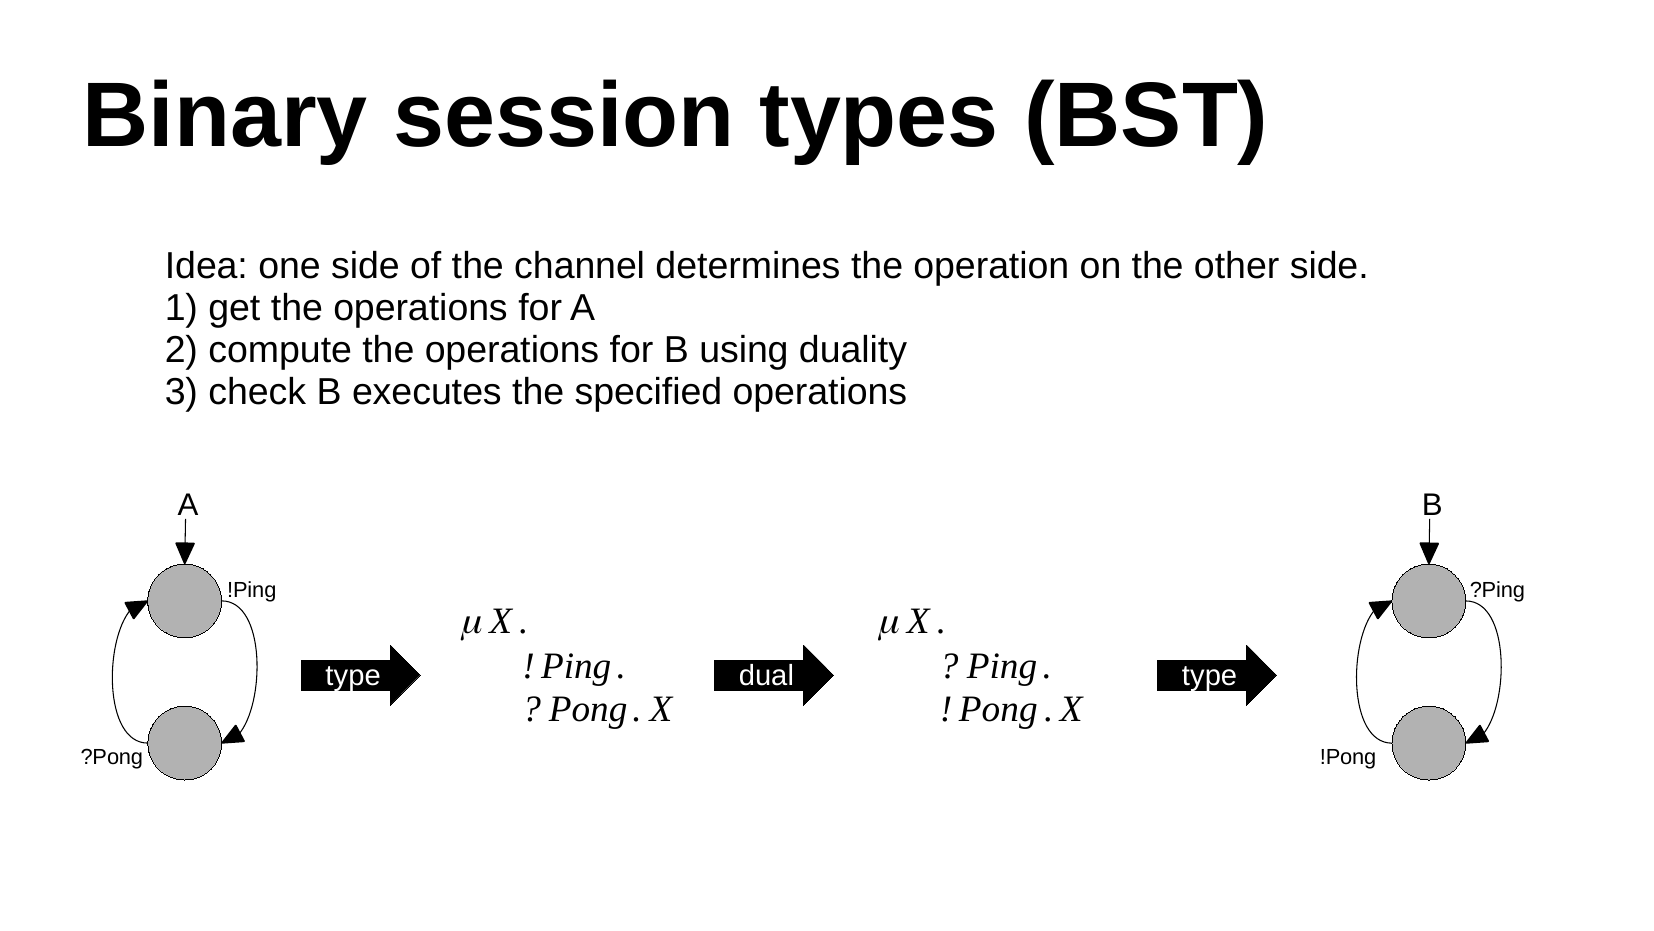

# Binary session types (BST)
Idea: one side of the channel determines the operation on the other side.
1) get the operations for A
2) compute the operations for B using duality
3) check B executes the specified operations
A
B
!Ping
?Ping
type
dual
type
?Pong
!Pong